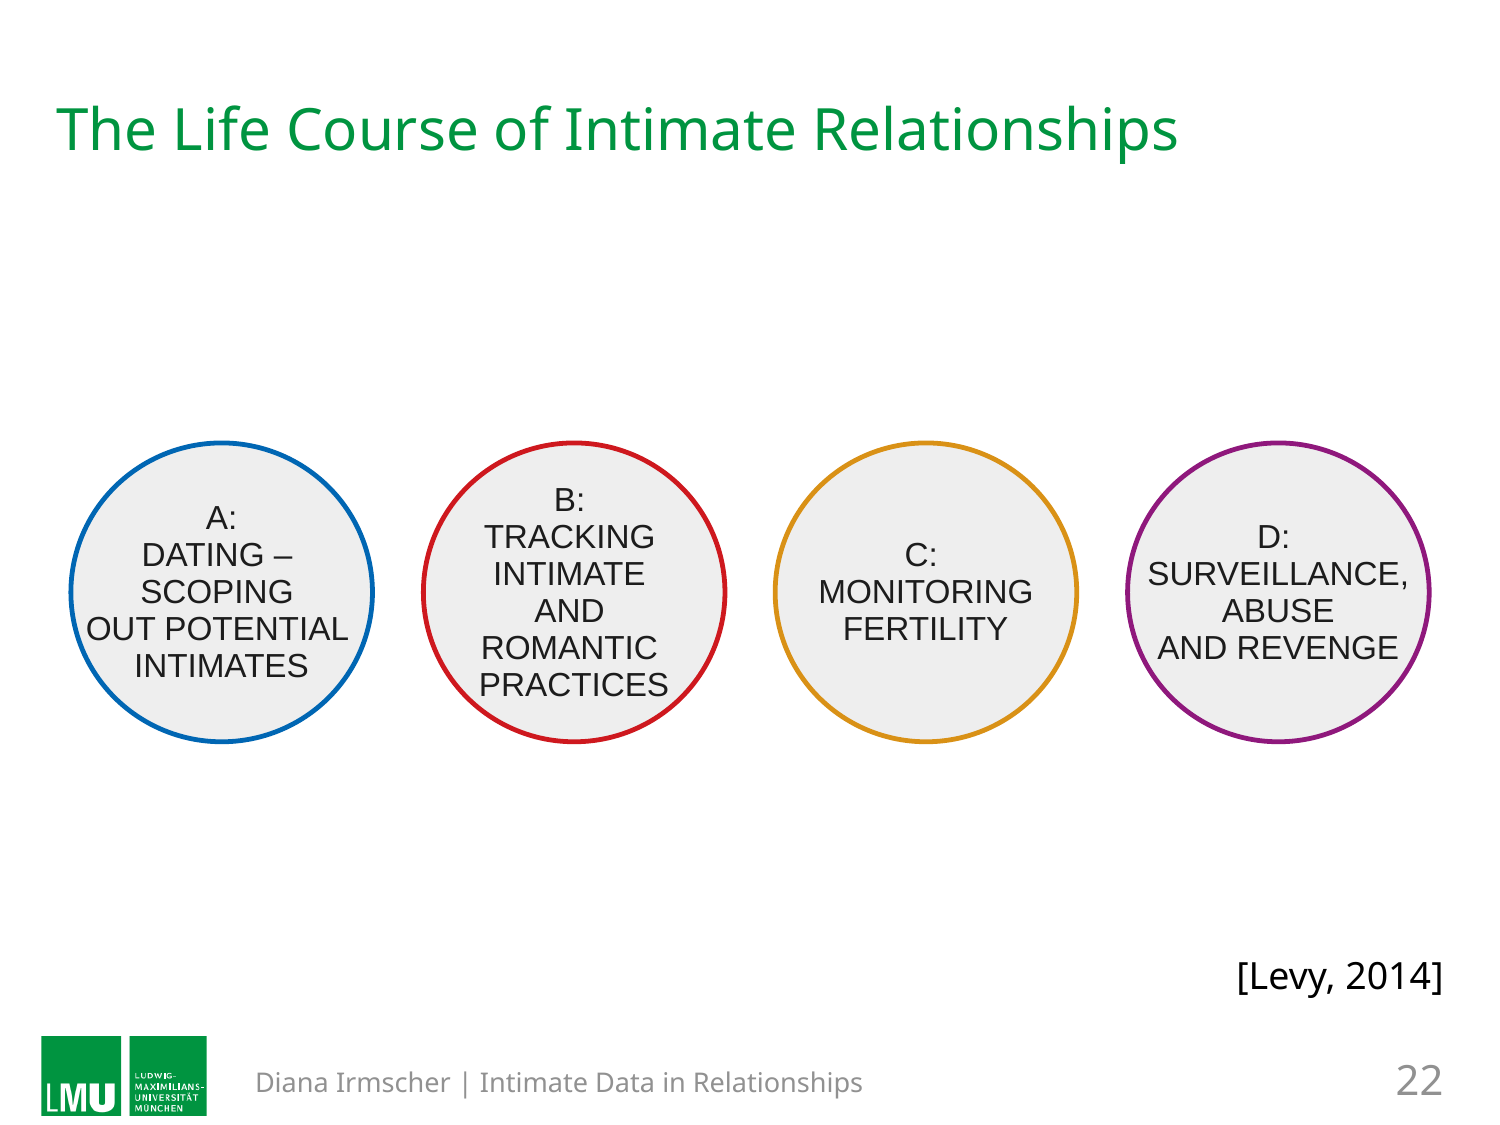

The Life Course of Intimate Relationships
#
A:
Dating –
Scoping
out potential
intimates
B:
Tracking
intimate
and
romantic
practices
C:
Monitoring
fertility
D:
Surveillance,
Abuse
And revenge
[Levy, 2014]
Diana Irmscher | Intimate Data in Relationships